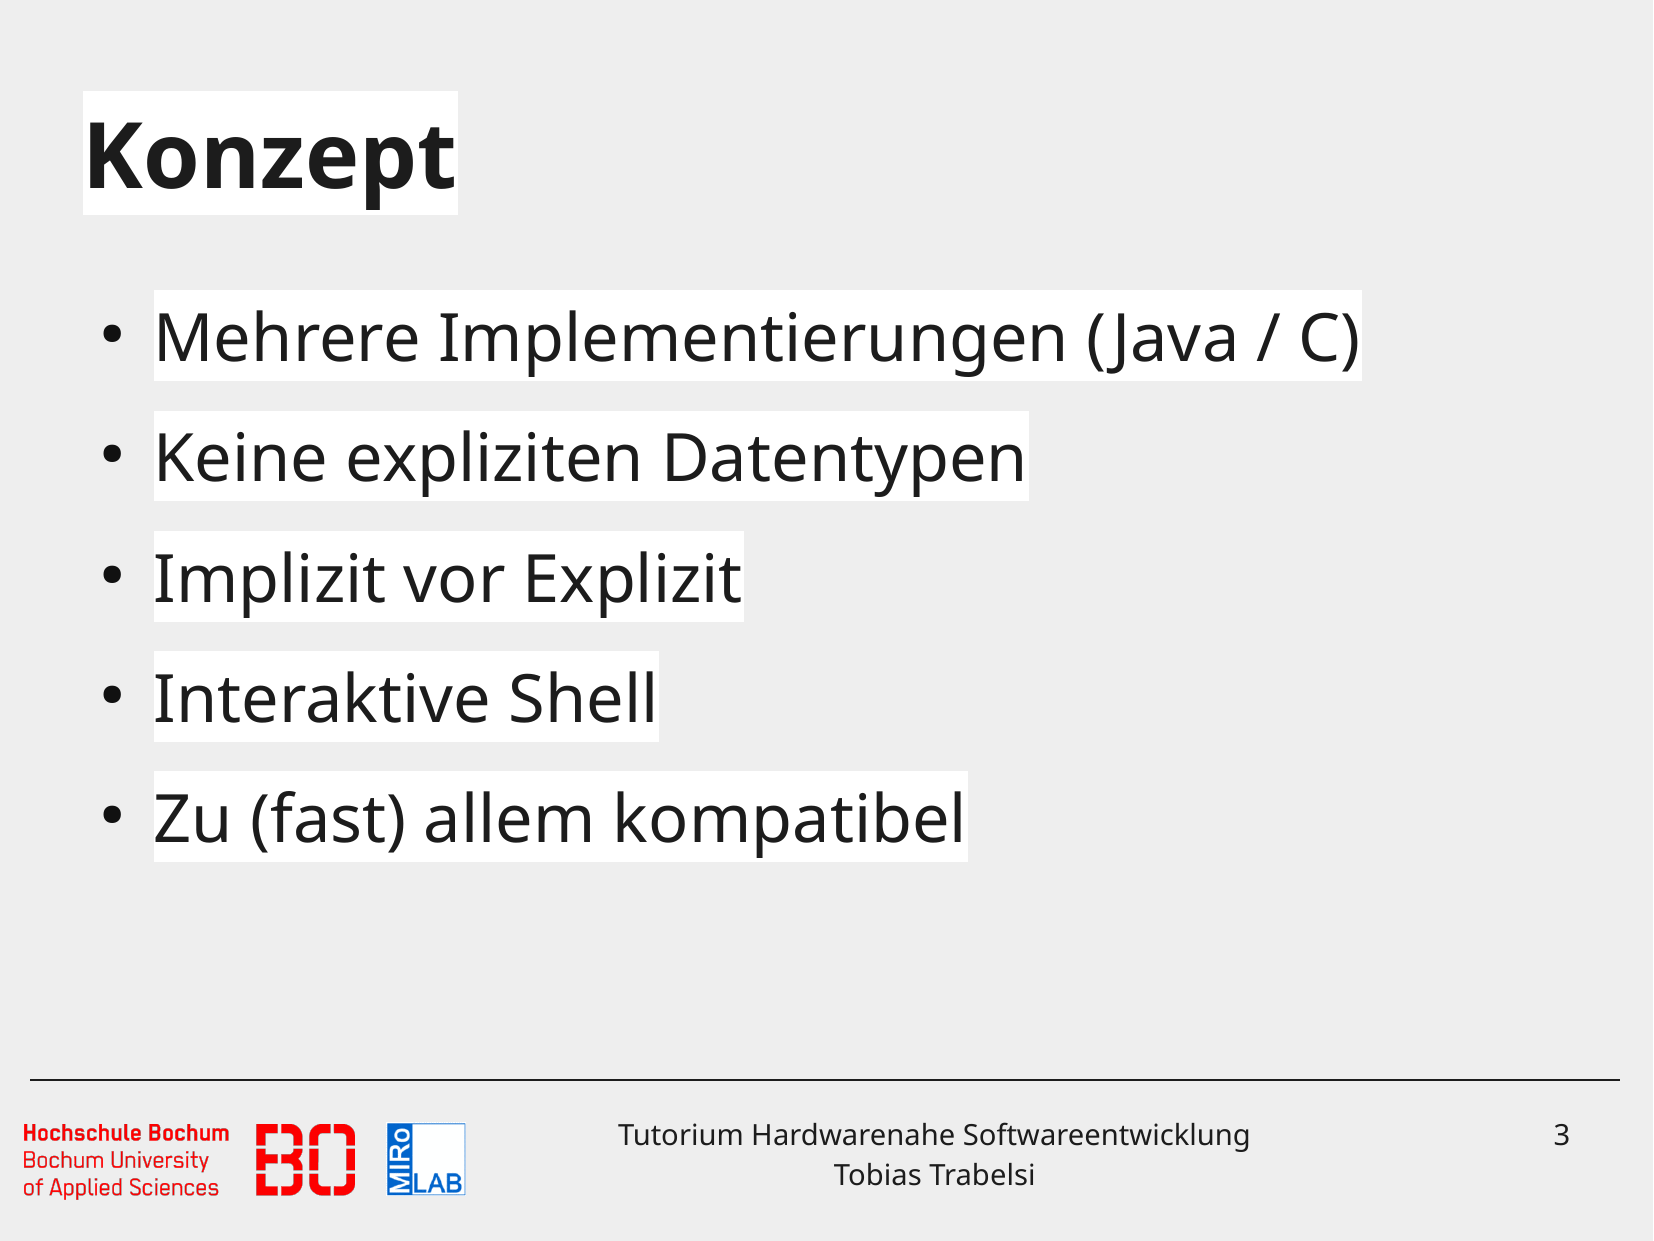

# Konzept
Mehrere Implementierungen (Java / C)
Keine expliziten Datentypen
Implizit vor Explizit
Interaktive Shell
Zu (fast) allem kompatibel
Vanessa Böhrk - Tutorium Hardwarenahe Softwareentwicklung
3